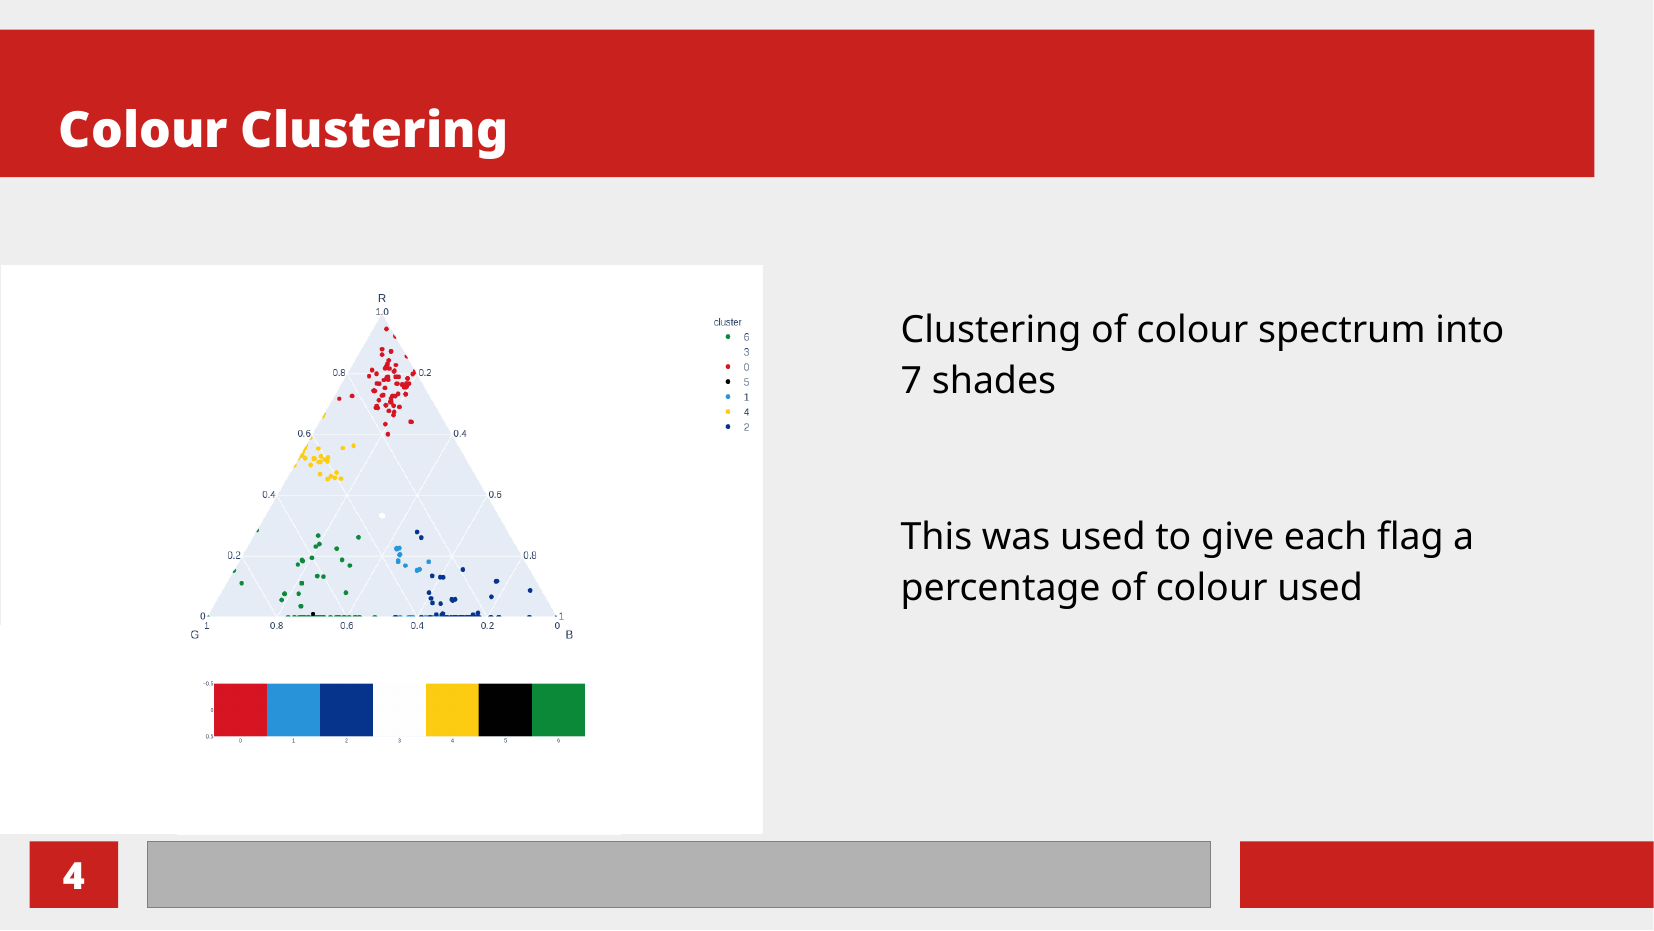

# Colour Clustering
Clustering of colour spectrum into 7 shades
This was used to give each flag a percentage of colour used
4